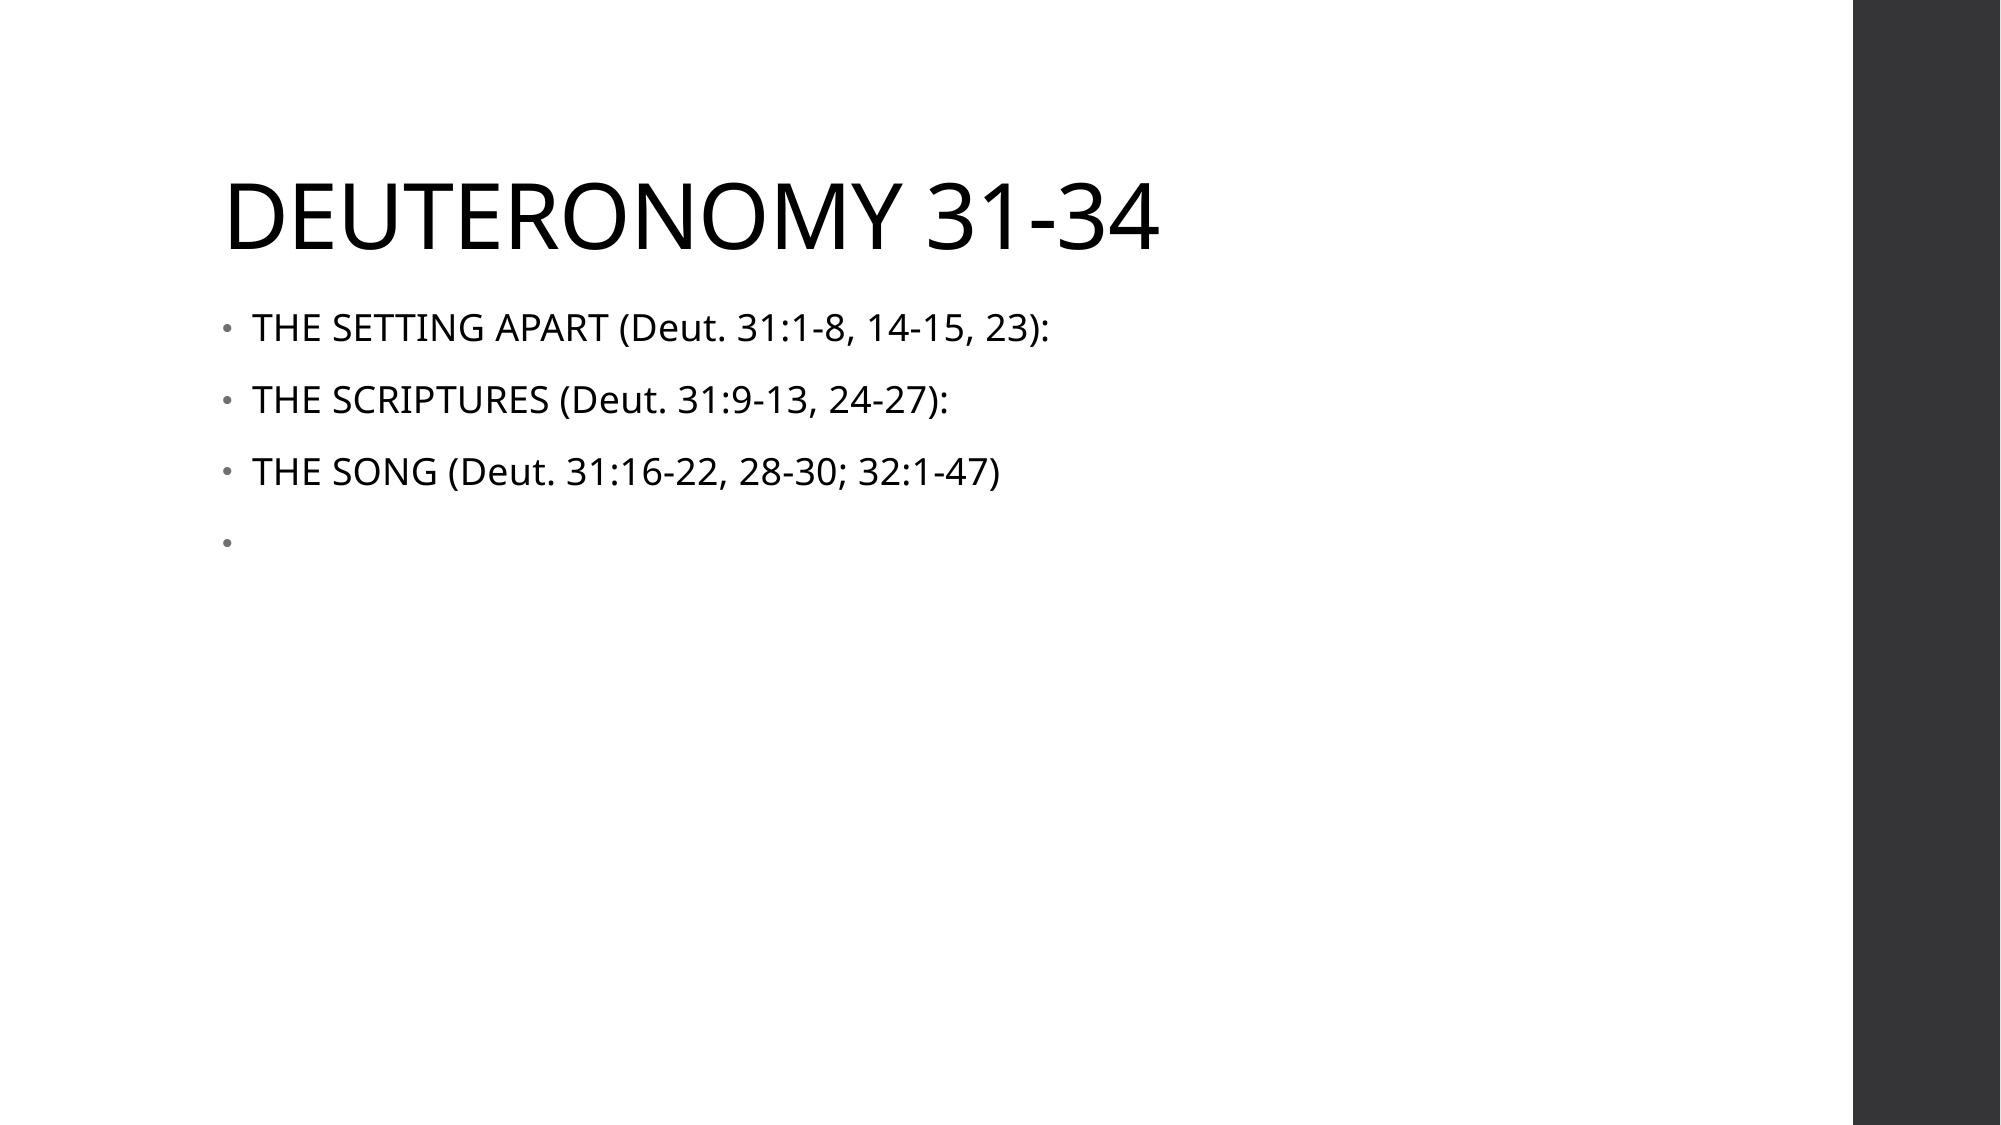

# DEUTERONOMY 31-34
THE SETTING APART (Deut. 31:1-8, 14-15, 23):
THE SCRIPTURES (Deut. 31:9-13, 24-27):
THE SONG (Deut. 31:16-22, 28-30; 32:1-47)